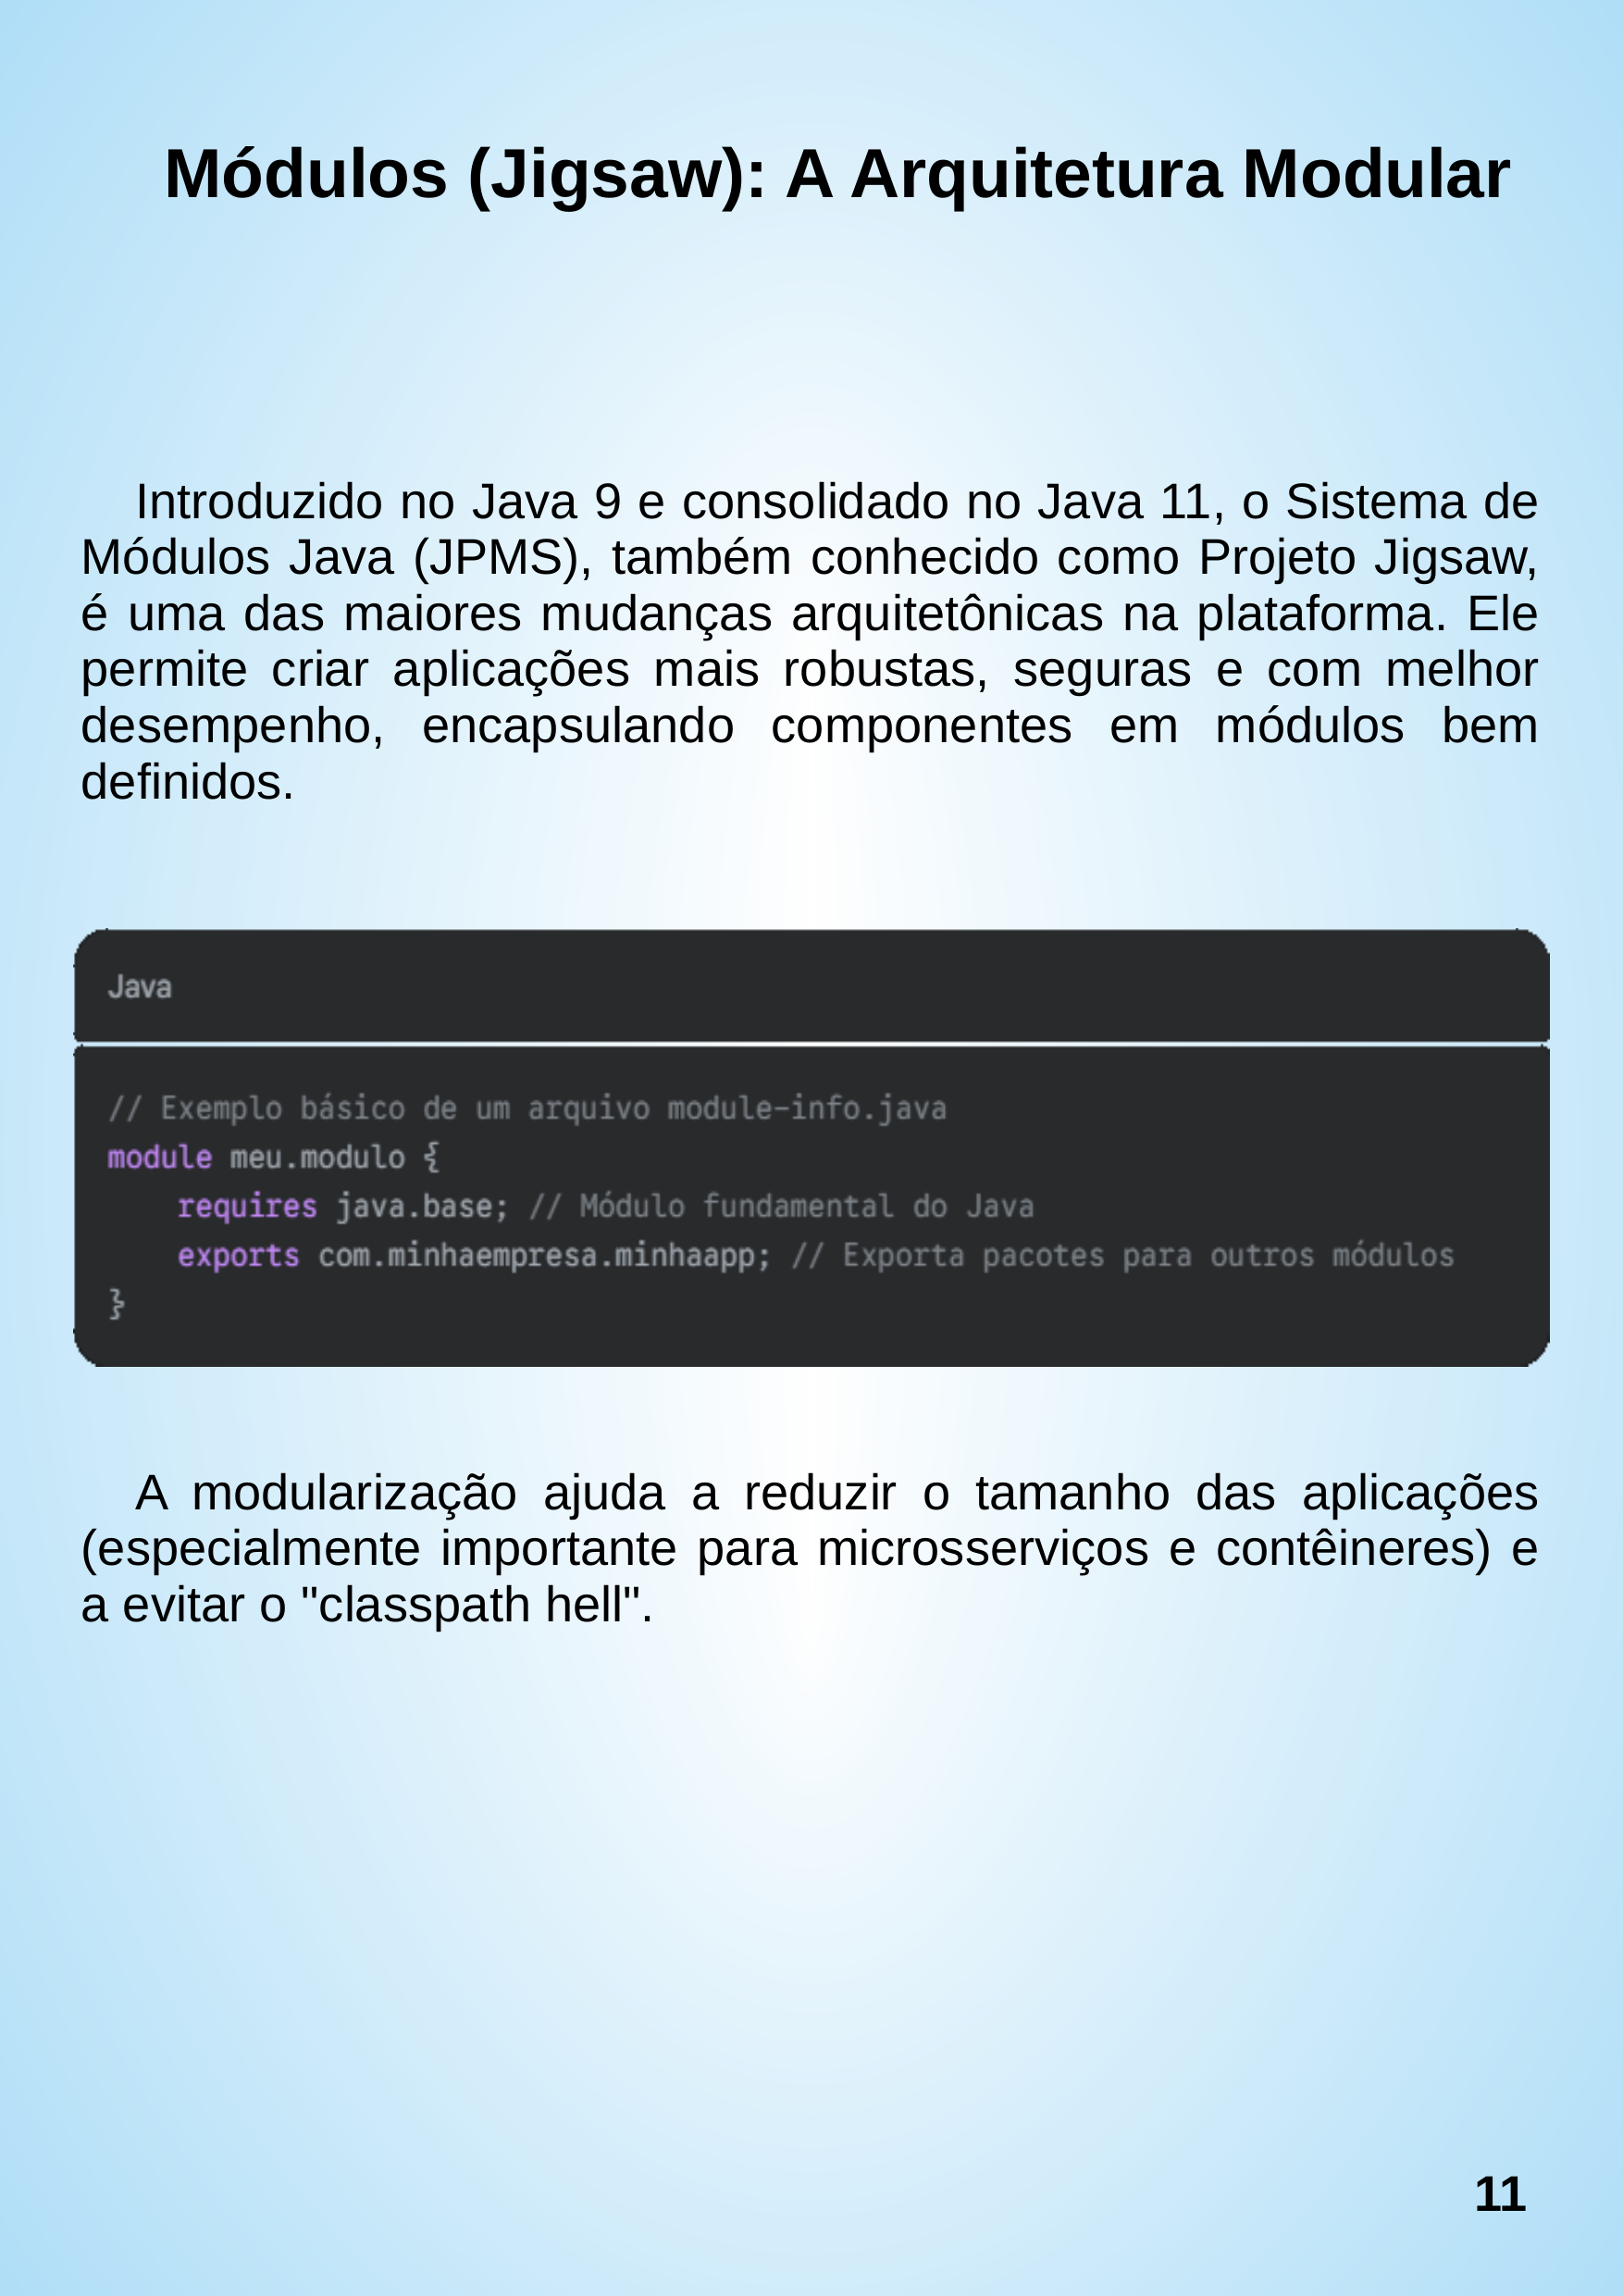

Módulos (Jigsaw): A Arquitetura Modular
# Introduzido no Java 9 e consolidado no Java 11, o Sistema de Módulos Java (JPMS), também conhecido como Projeto Jigsaw, é uma das maiores mudanças arquitetônicas na plataforma. Ele permite criar aplicações mais robustas, seguras e com melhor desempenho, encapsulando componentes em módulos bem definidos.
A modularização ajuda a reduzir o tamanho das aplicações (especialmente importante para microsserviços e contêineres) e a evitar o "classpath hell".